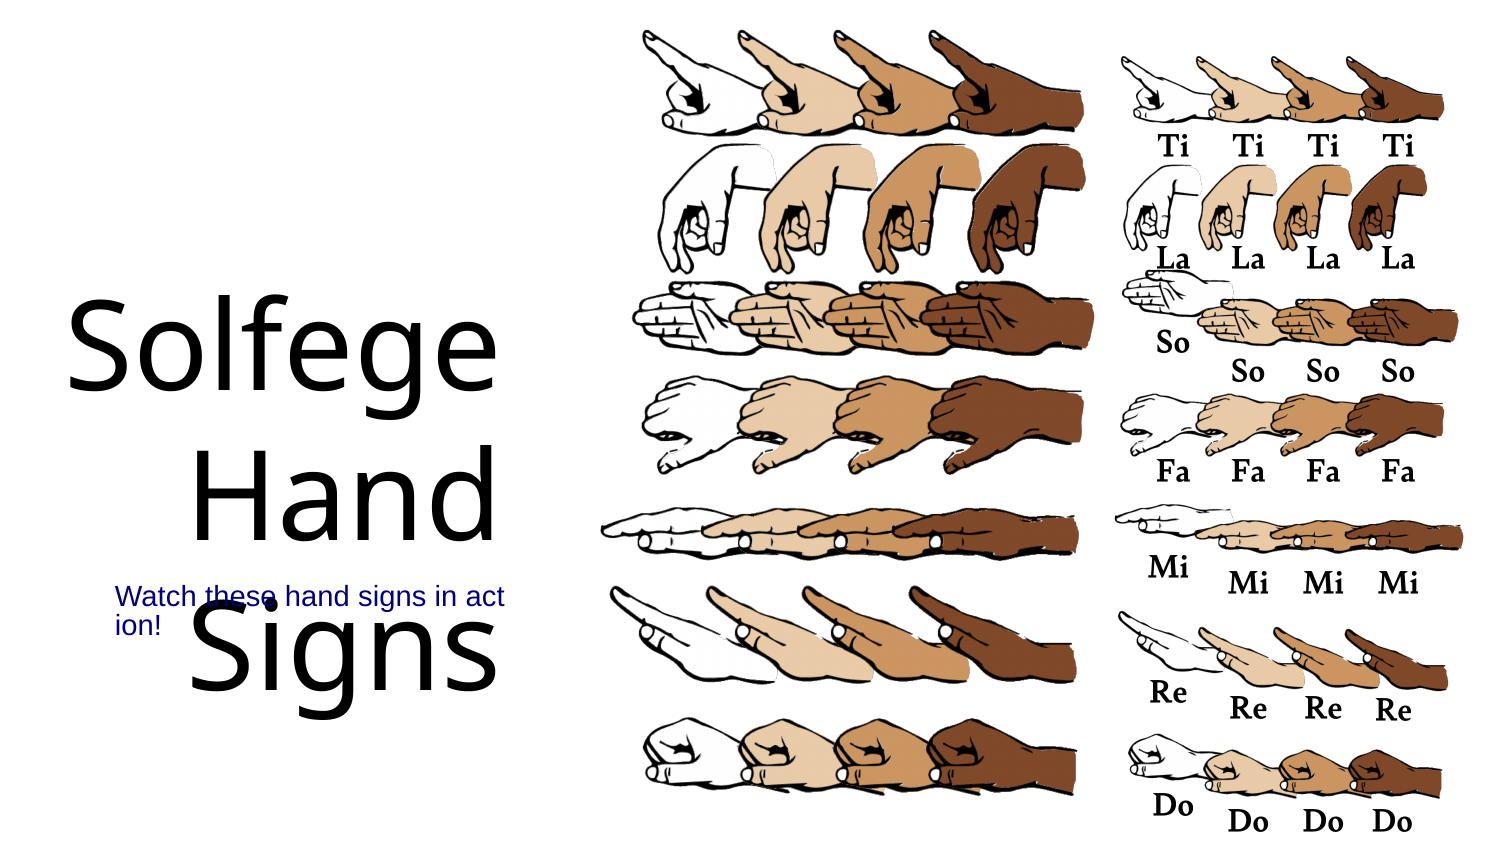

Solfege
Hand Signs
Watch these hand signs in action!